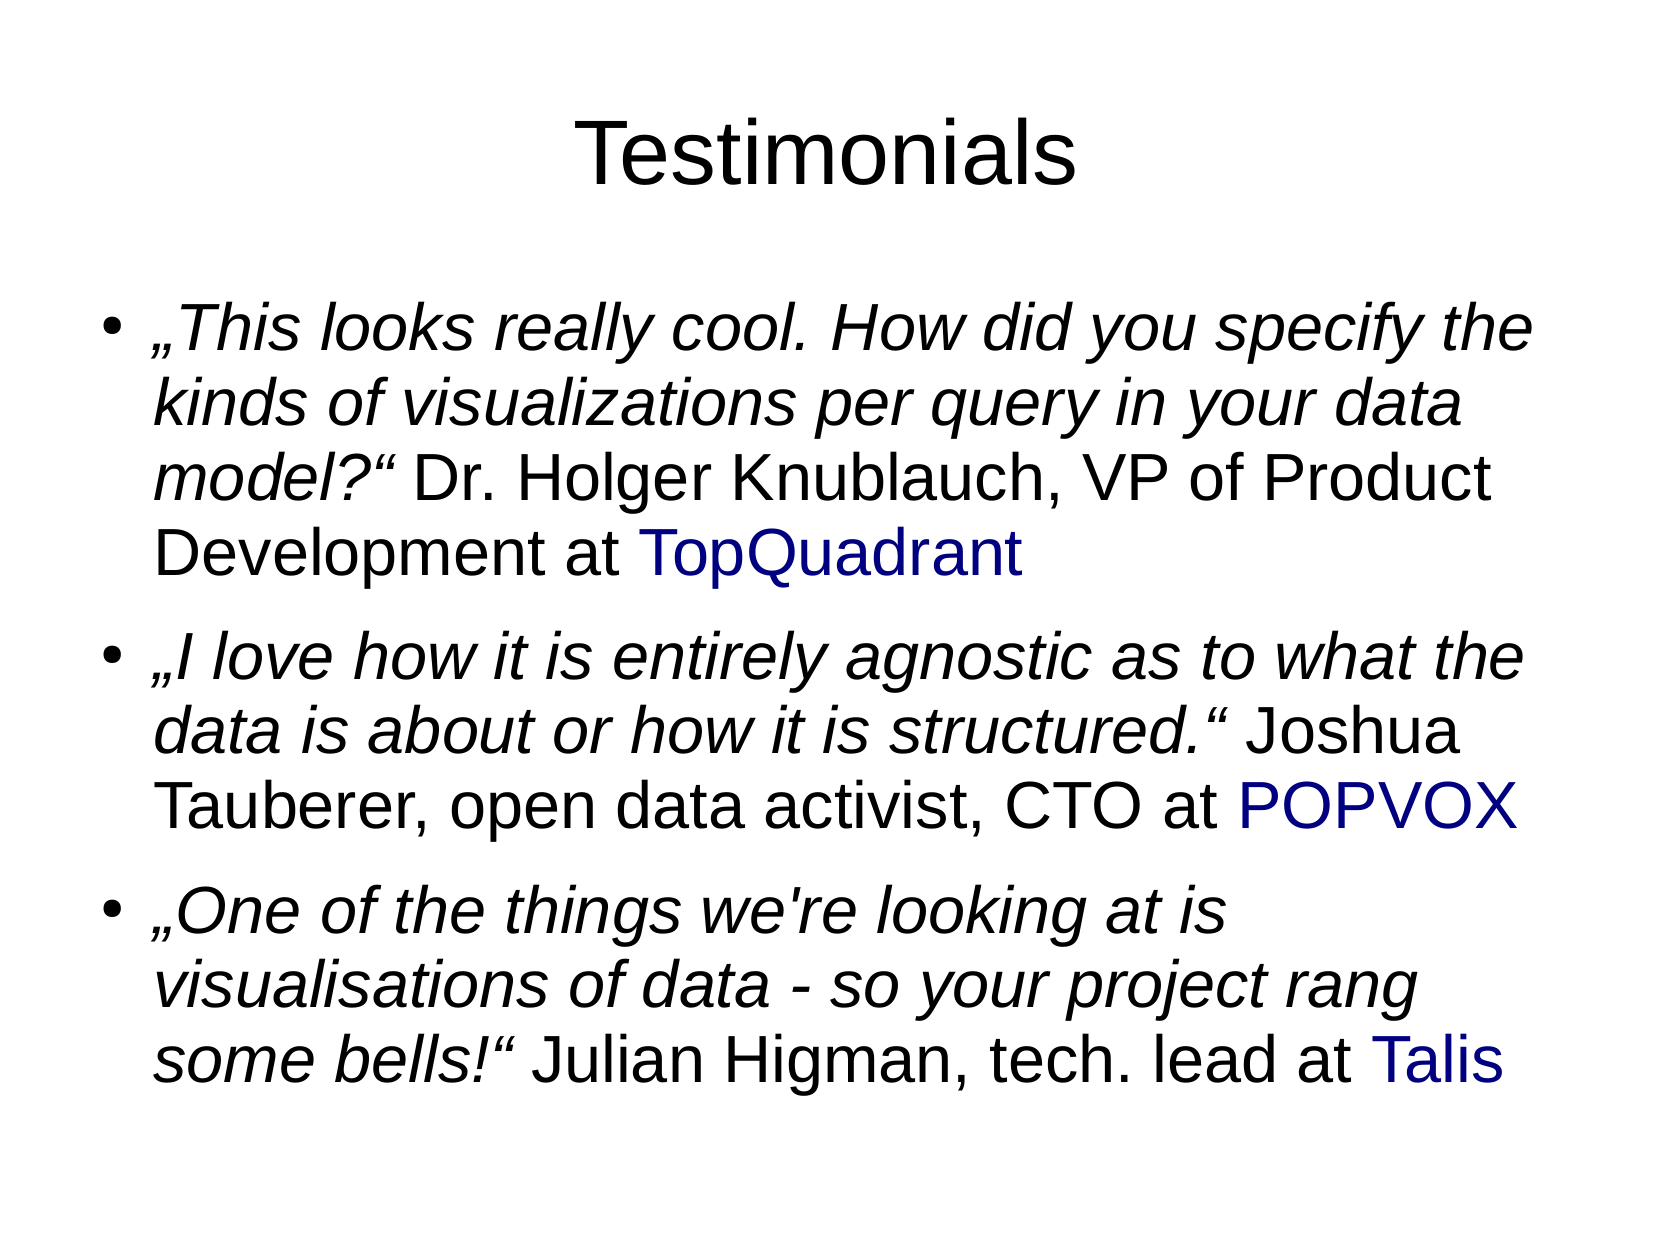

# Testimonials
„This looks really cool. How did you specify the kinds of visualizations per query in your data model?“ Dr. Holger Knublauch, VP of Product Development at TopQuadrant
„I love how it is entirely agnostic as to what the data is about or how it is structured.“ Joshua Tauberer, open data activist, CTO at POPVOX
„One of the things we're looking at is visualisations of data - so your project rang some bells!“ Julian Higman, tech. lead at Talis